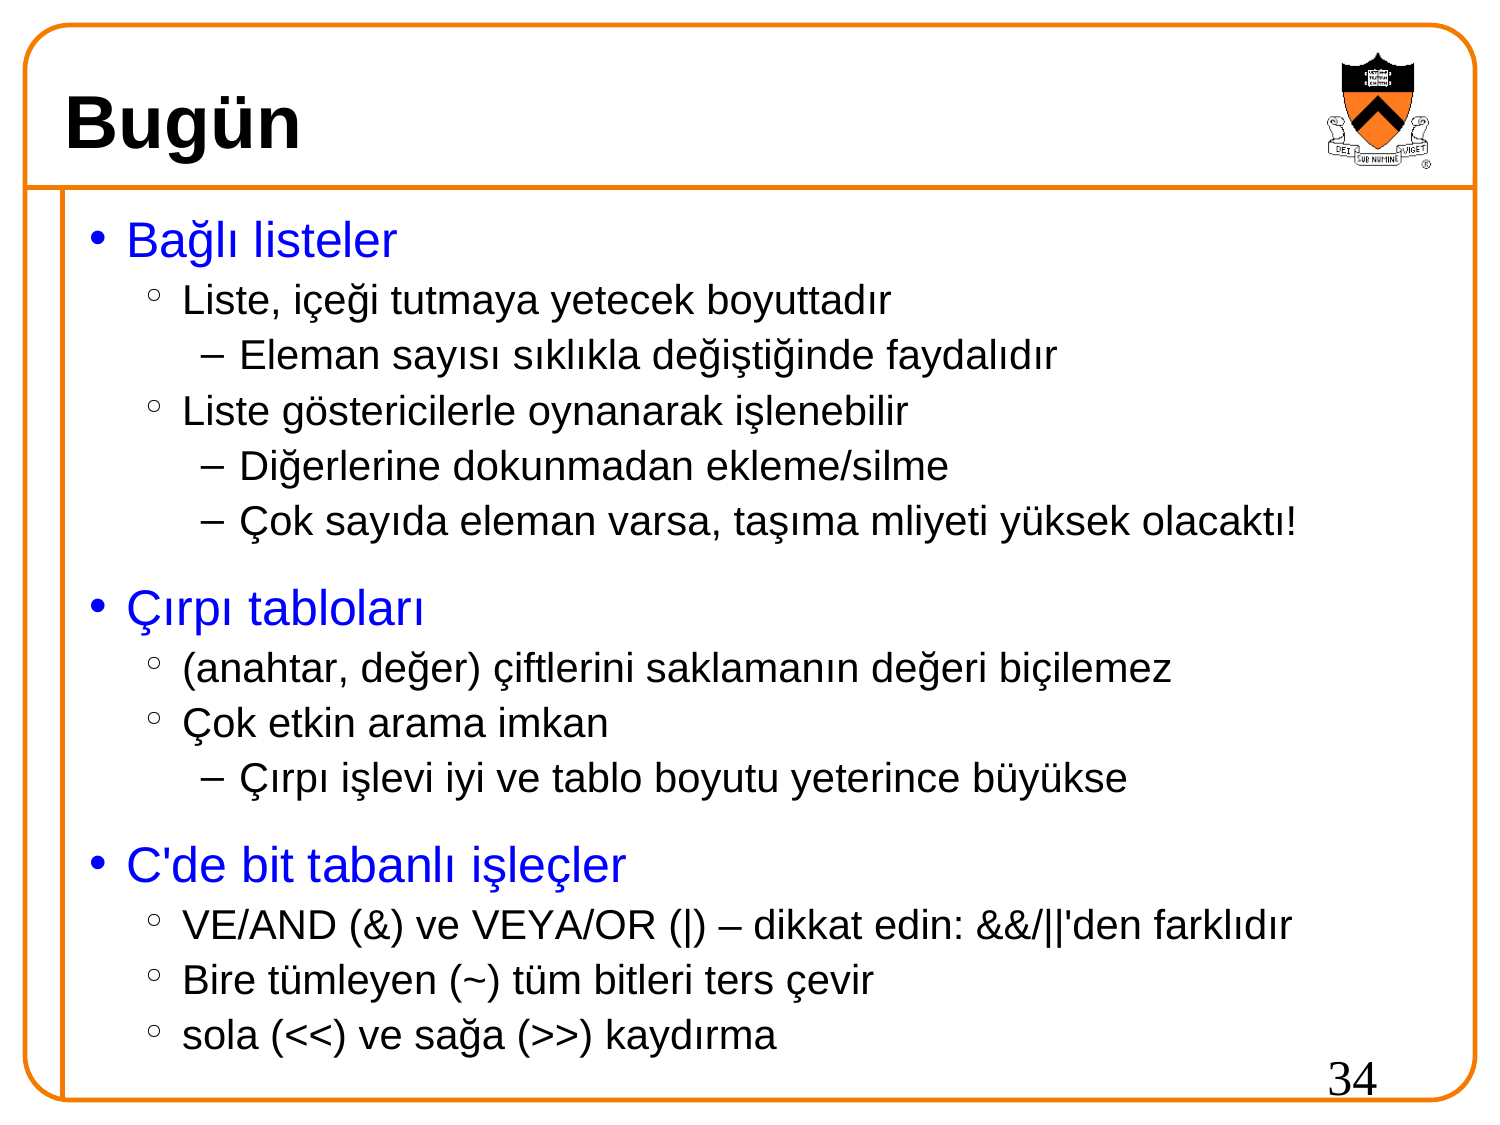

# Bugün
Bağlı listeler
Liste, içeği tutmaya yetecek boyuttadır
Eleman sayısı sıklıkla değiştiğinde faydalıdır
Liste göstericilerle oynanarak işlenebilir
Diğerlerine dokunmadan ekleme/silme
Çok sayıda eleman varsa, taşıma mliyeti yüksek olacaktı!
Çırpı tabloları
(anahtar, değer) çiftlerini saklamanın değeri biçilemez
Çok etkin arama imkan
Çırpı işlevi iyi ve tablo boyutu yeterince büyükse
C'de bit tabanlı işleçler
VE/AND (&) ve VEYA/OR (|) – dikkat edin: &&/||'den farklıdır
Bire tümleyen (~) tüm bitleri ters çevir
sola (<<) ve sağa (>>) kaydırma
34